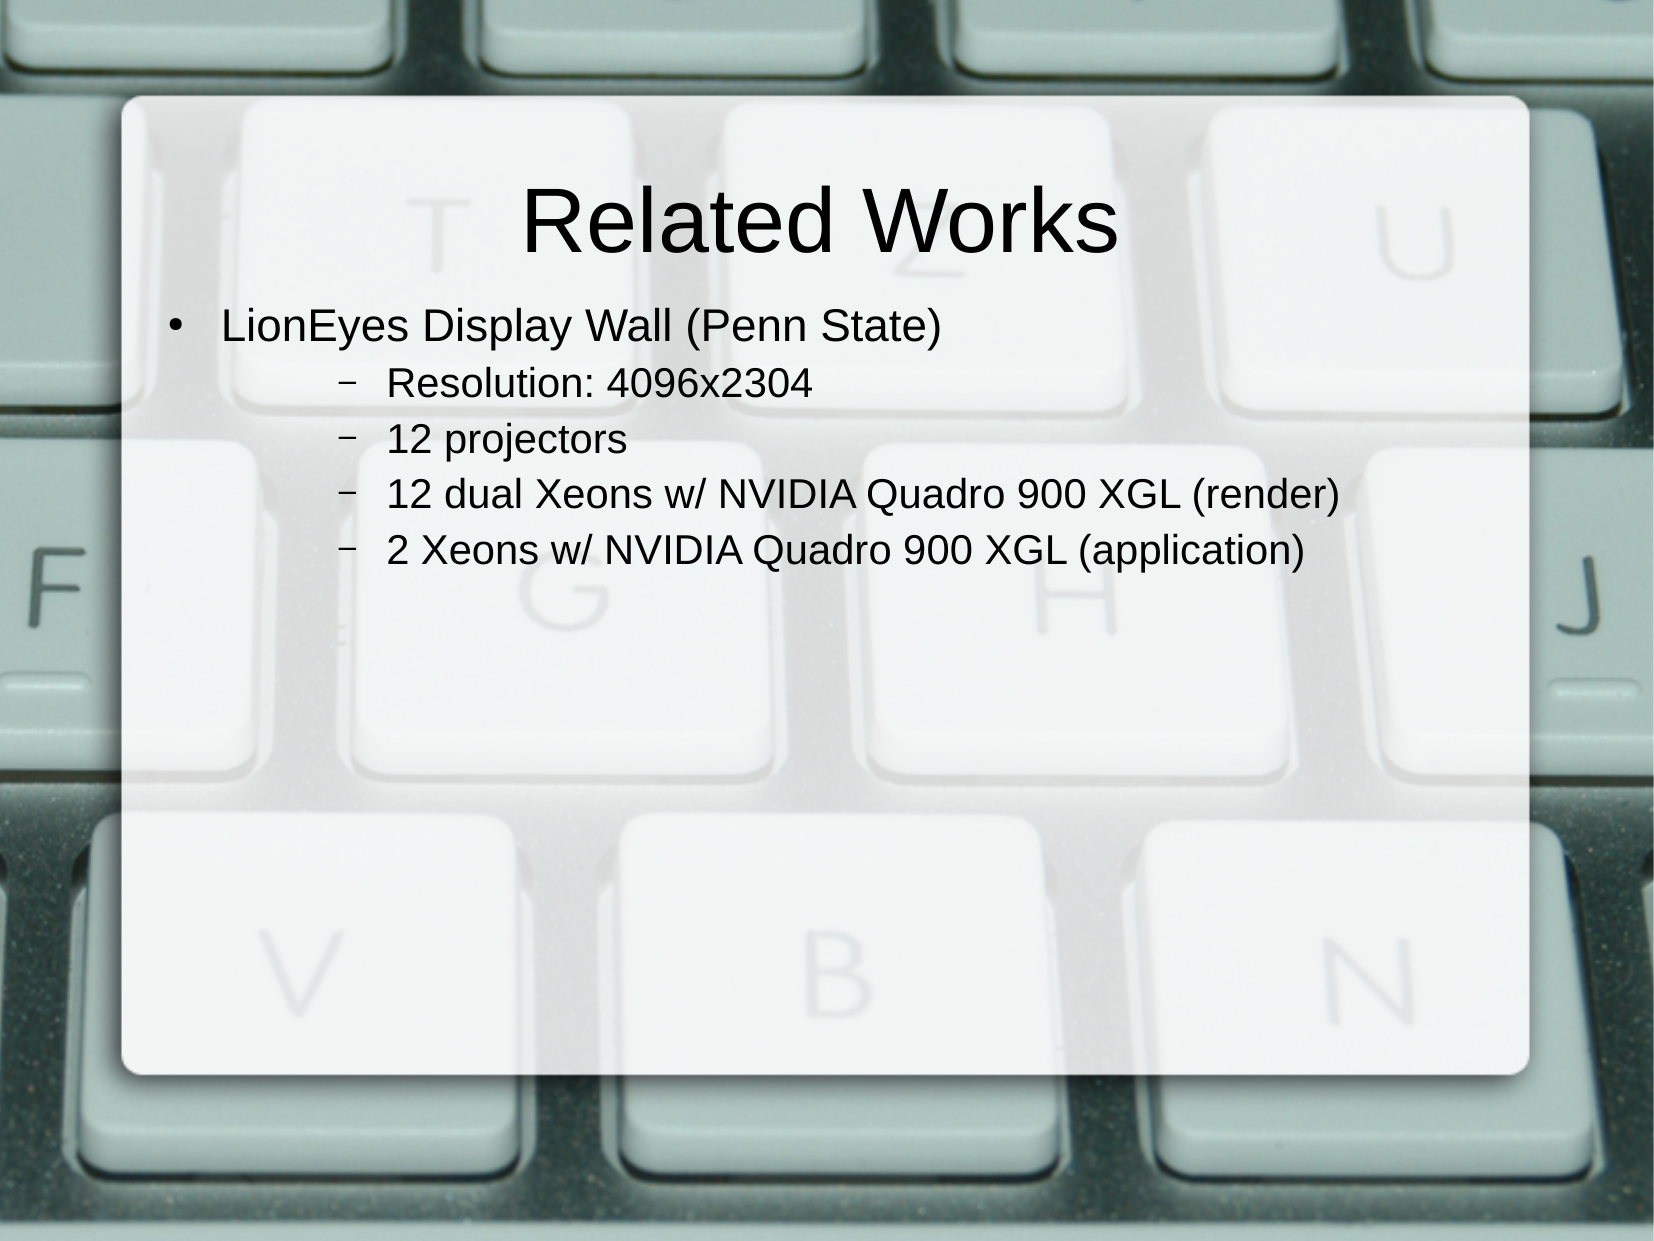

# Related Works
LionEyes Display Wall (Penn State)
Resolution: 4096x2304
12 projectors
12 dual Xeons w/ NVIDIA Quadro 900 XGL (render)
2 Xeons w/ NVIDIA Quadro 900 XGL (application)